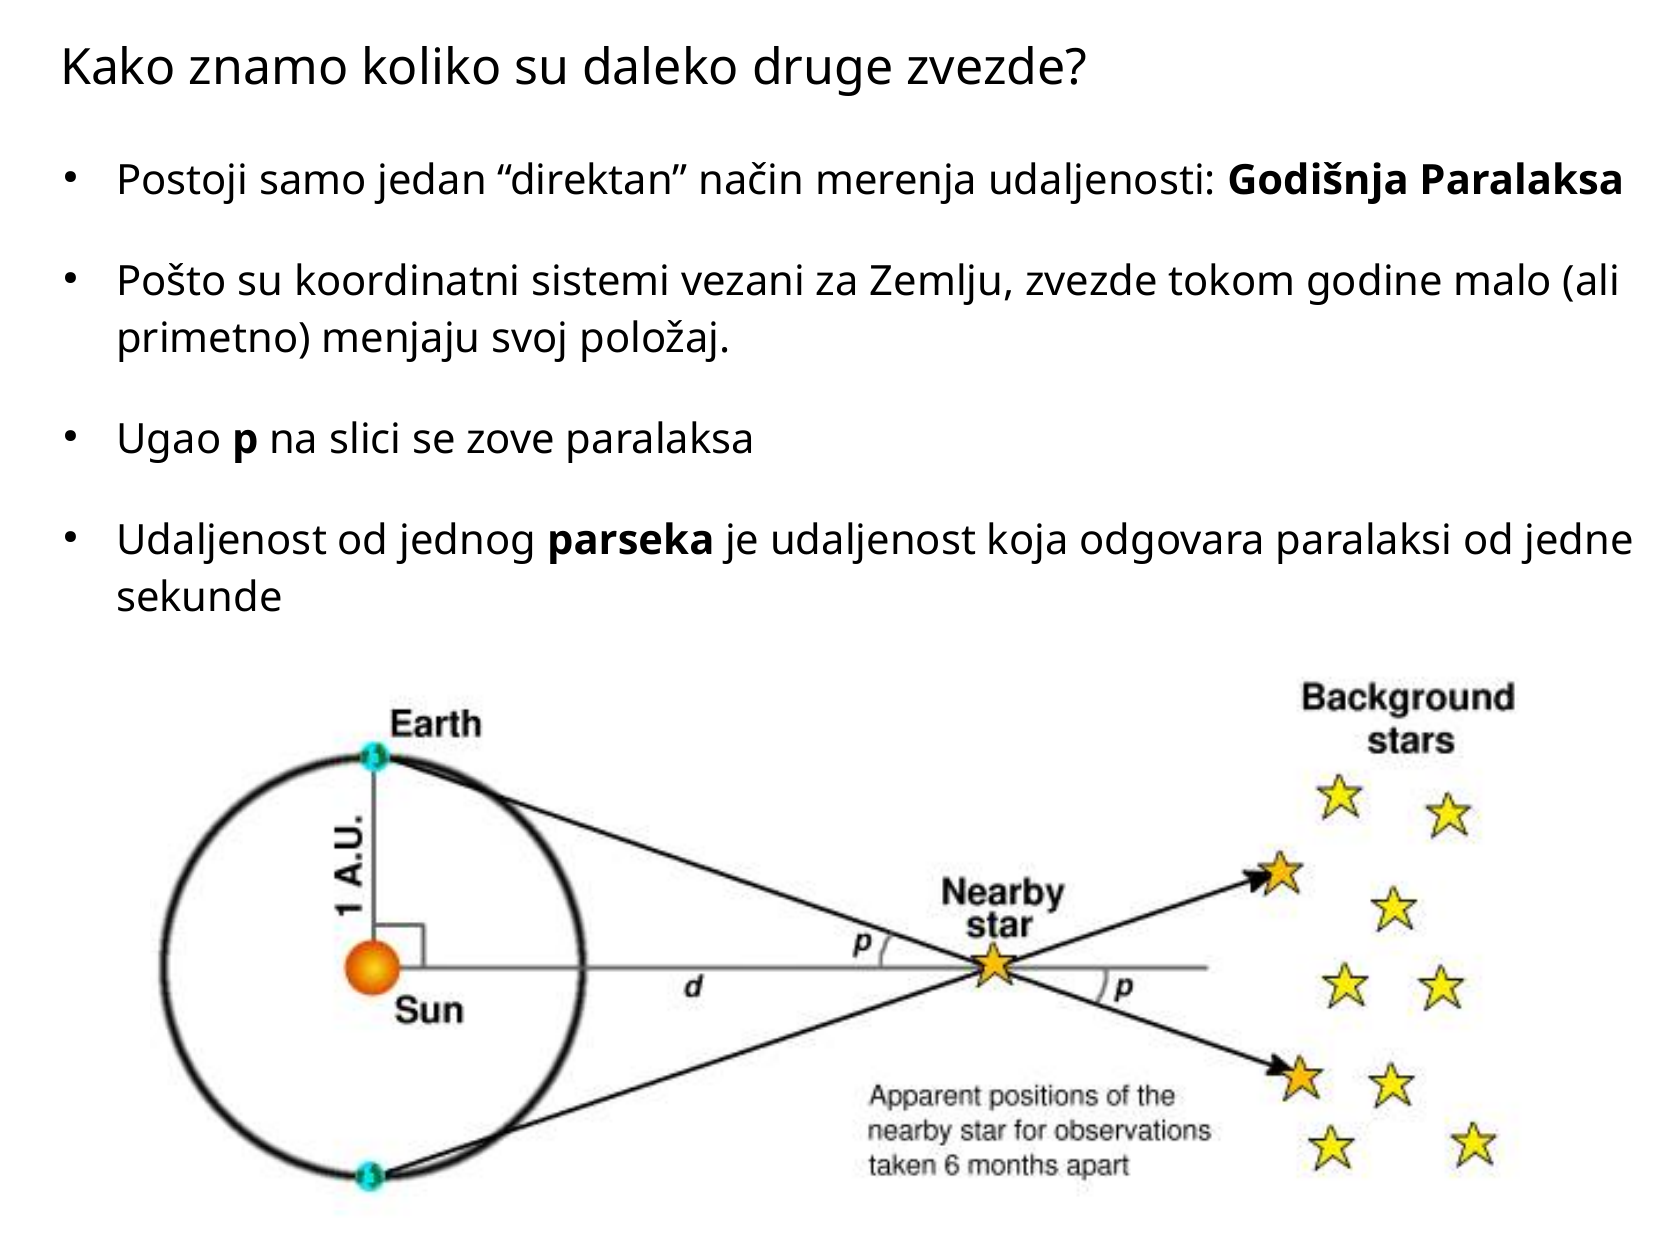

# Kako znamo koliko su daleko druge zvezde?
Postoji samo jedan “direktan” način merenja udaljenosti: Godišnja Paralaksa
Pošto su koordinatni sistemi vezani za Zemlju, zvezde tokom godine malo (ali primetno) menjaju svoj položaj.
Ugao p na slici se zove paralaksa
Udaljenost od jednog parseka je udaljenost koja odgovara paralaksi od jedne sekunde